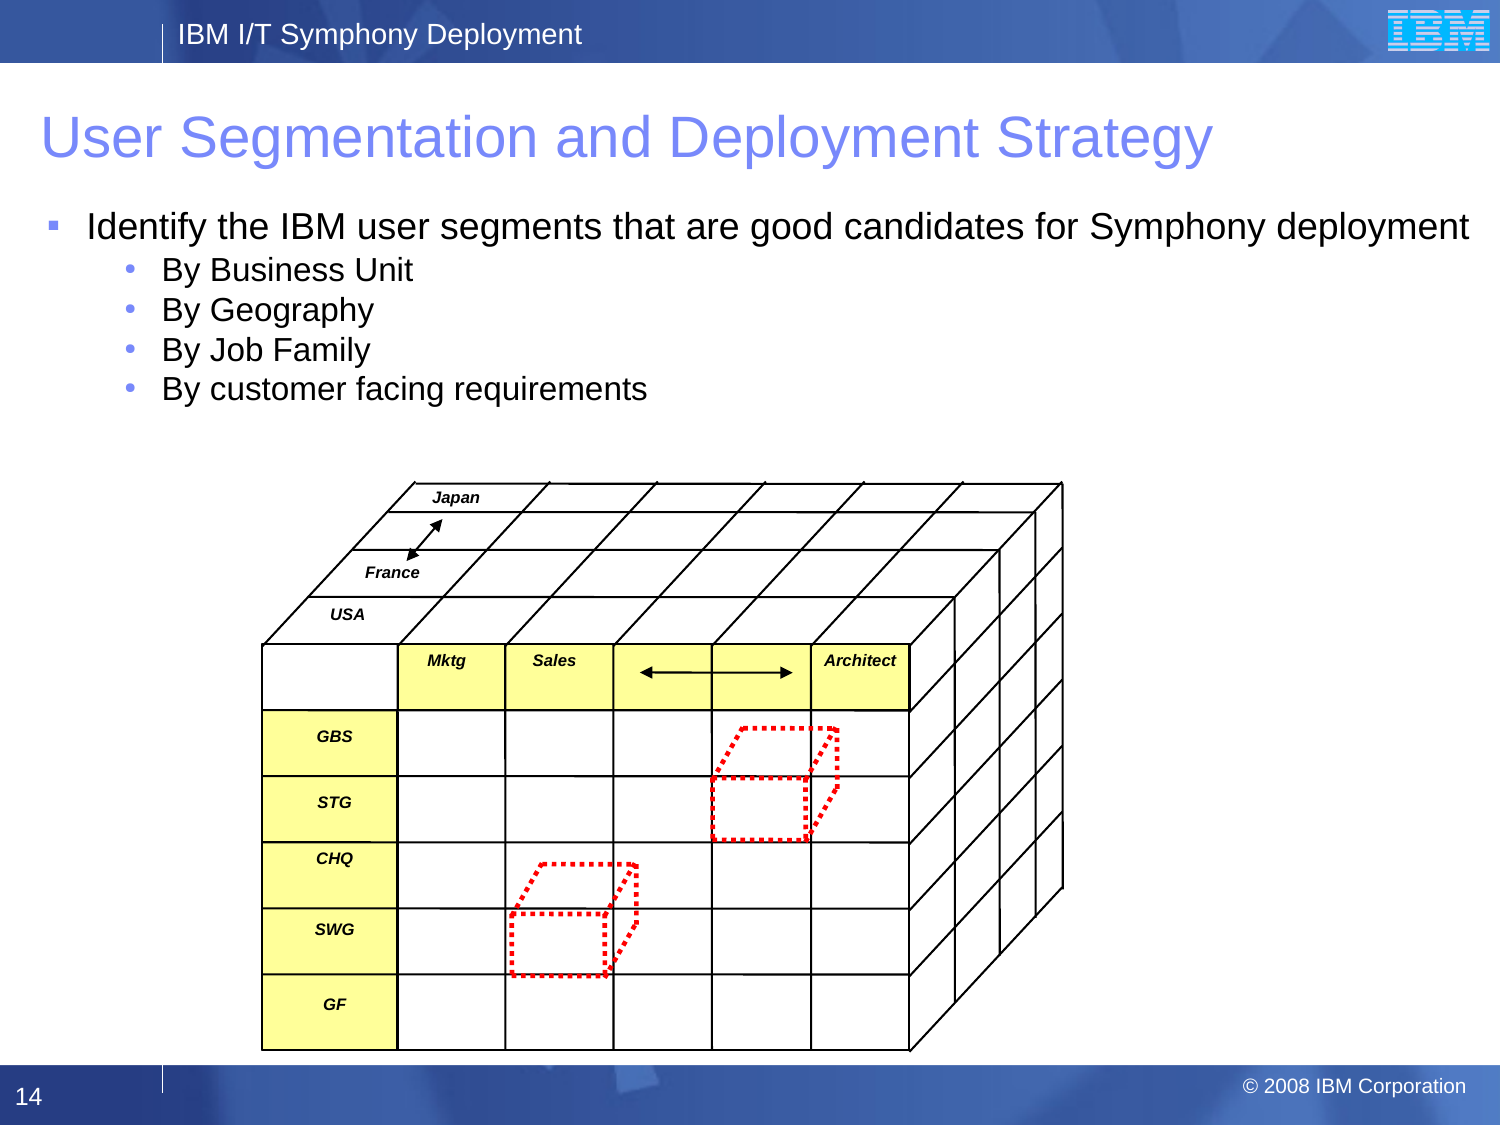

# User Segmentation and Deployment Strategy
Identify the IBM user segments that are good candidates for Symphony deployment
By Business Unit
By Geography
By Job Family
By customer facing requirements
Japan
France
USA
Mktg
Sales
Architect
GBS
STG
CHQ
SWG
GF